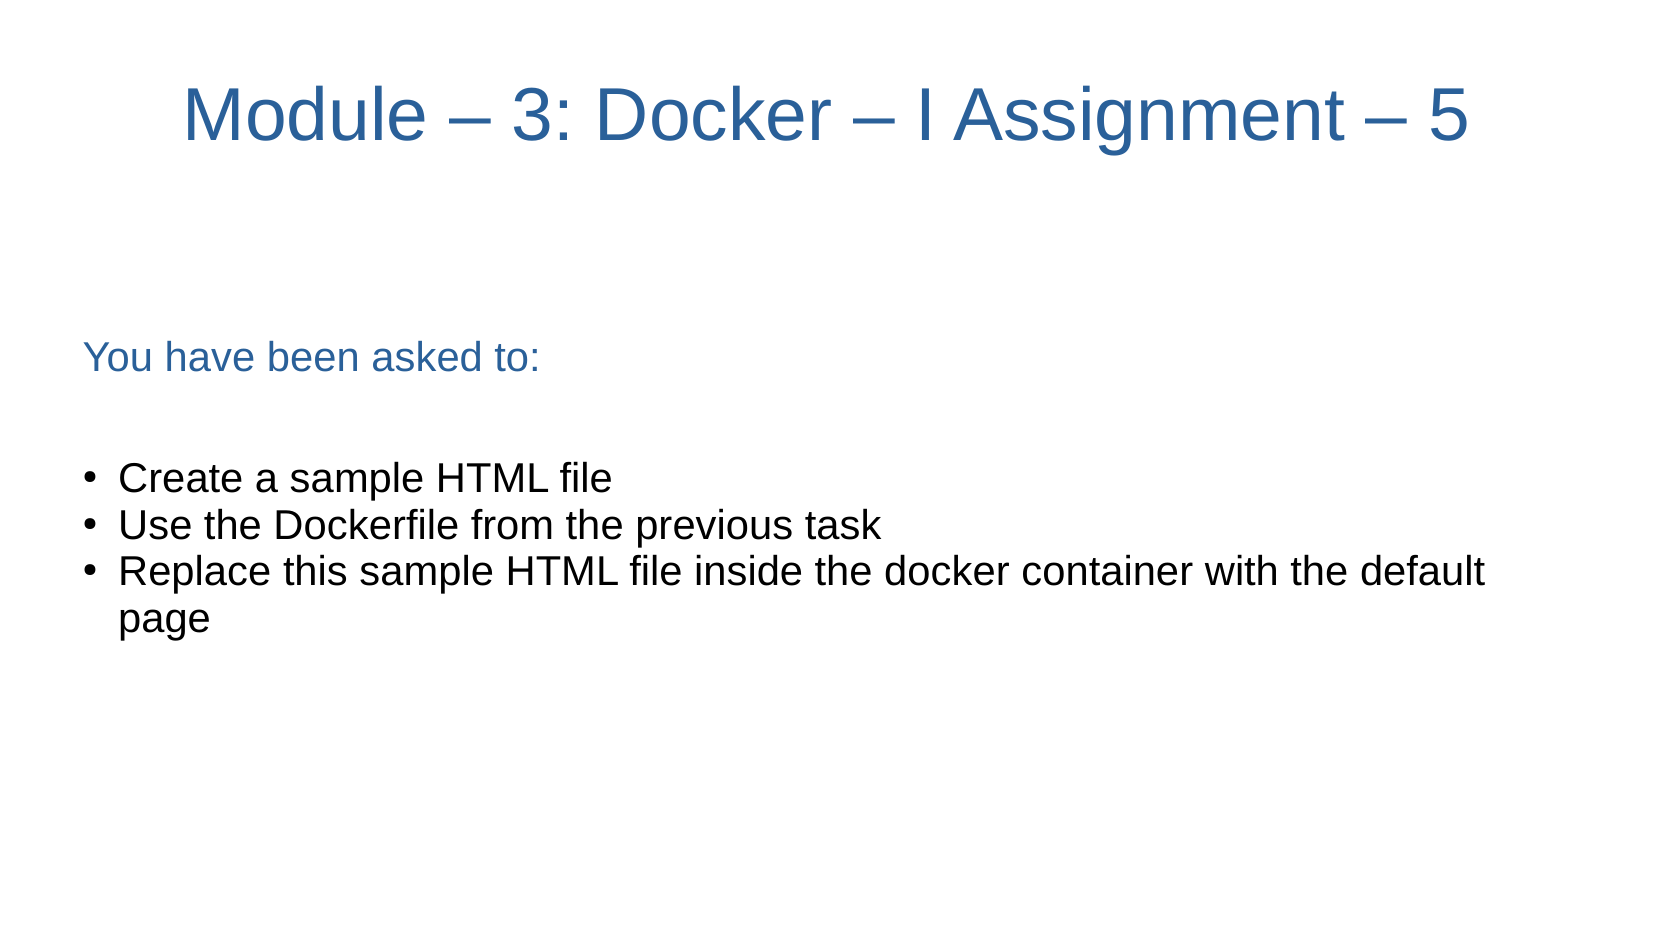

# Module – 3: Docker – I Assignment – 5
You have been asked to:
Create a sample HTML file
Use the Dockerfile from the previous task
Replace this sample HTML file inside the docker container with the default page